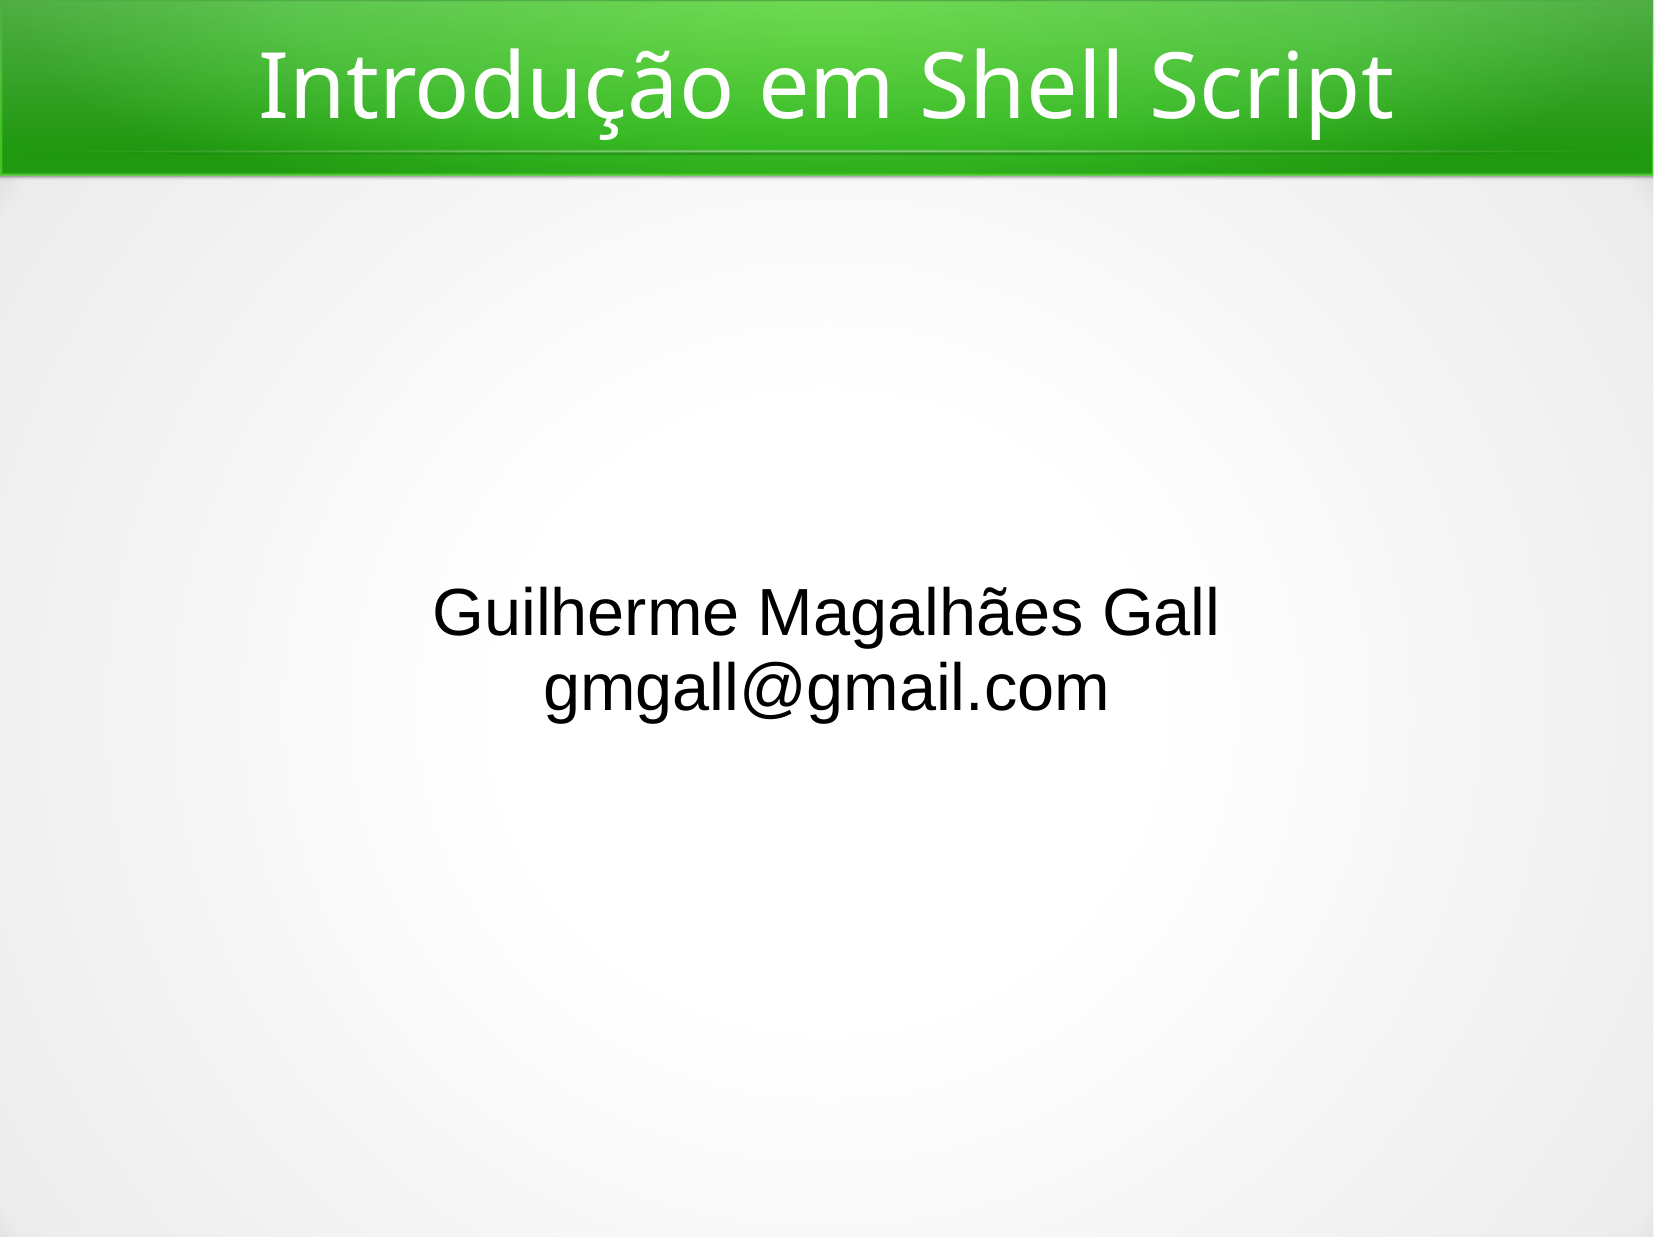

# Introdução em Shell Script
Guilherme Magalhães Gall
gmgall@gmail.com